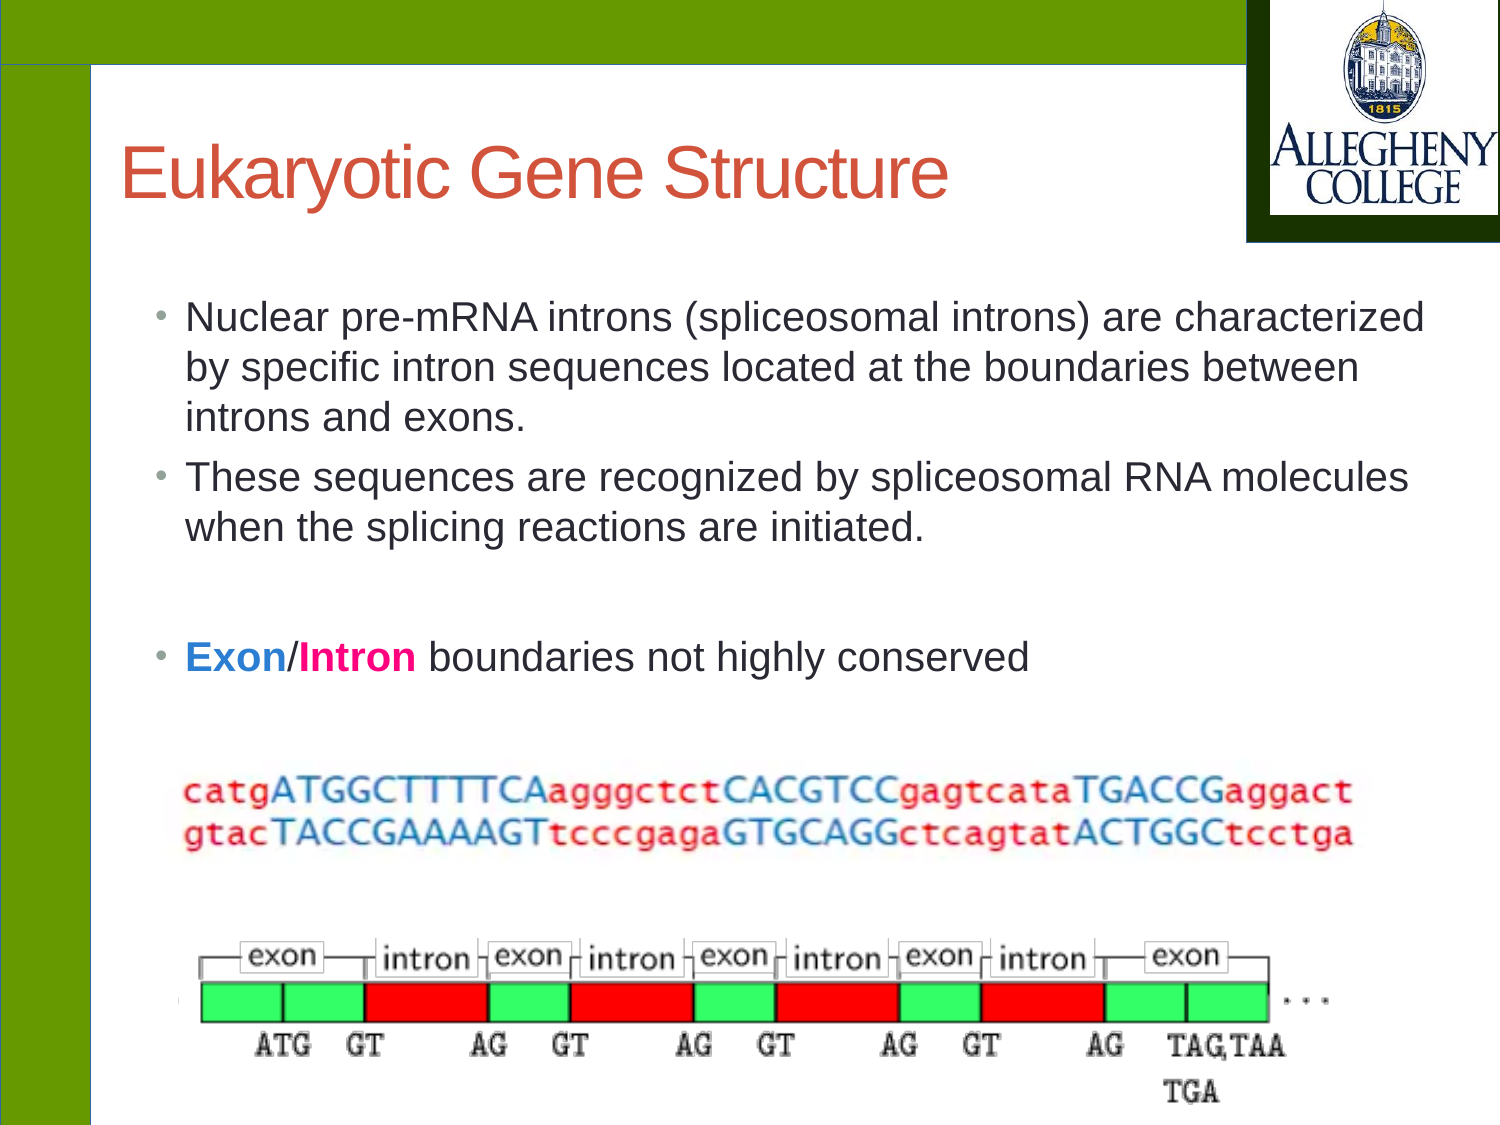

Eukaryotic Gene Structure
# Nuclear pre-mRNA introns (spliceosomal introns) are characterized by specific intron sequences located at the boundaries between introns and exons.
These sequences are recognized by spliceosomal RNA molecules when the splicing reactions are initiated.
Exon/Intron boundaries not highly conserved